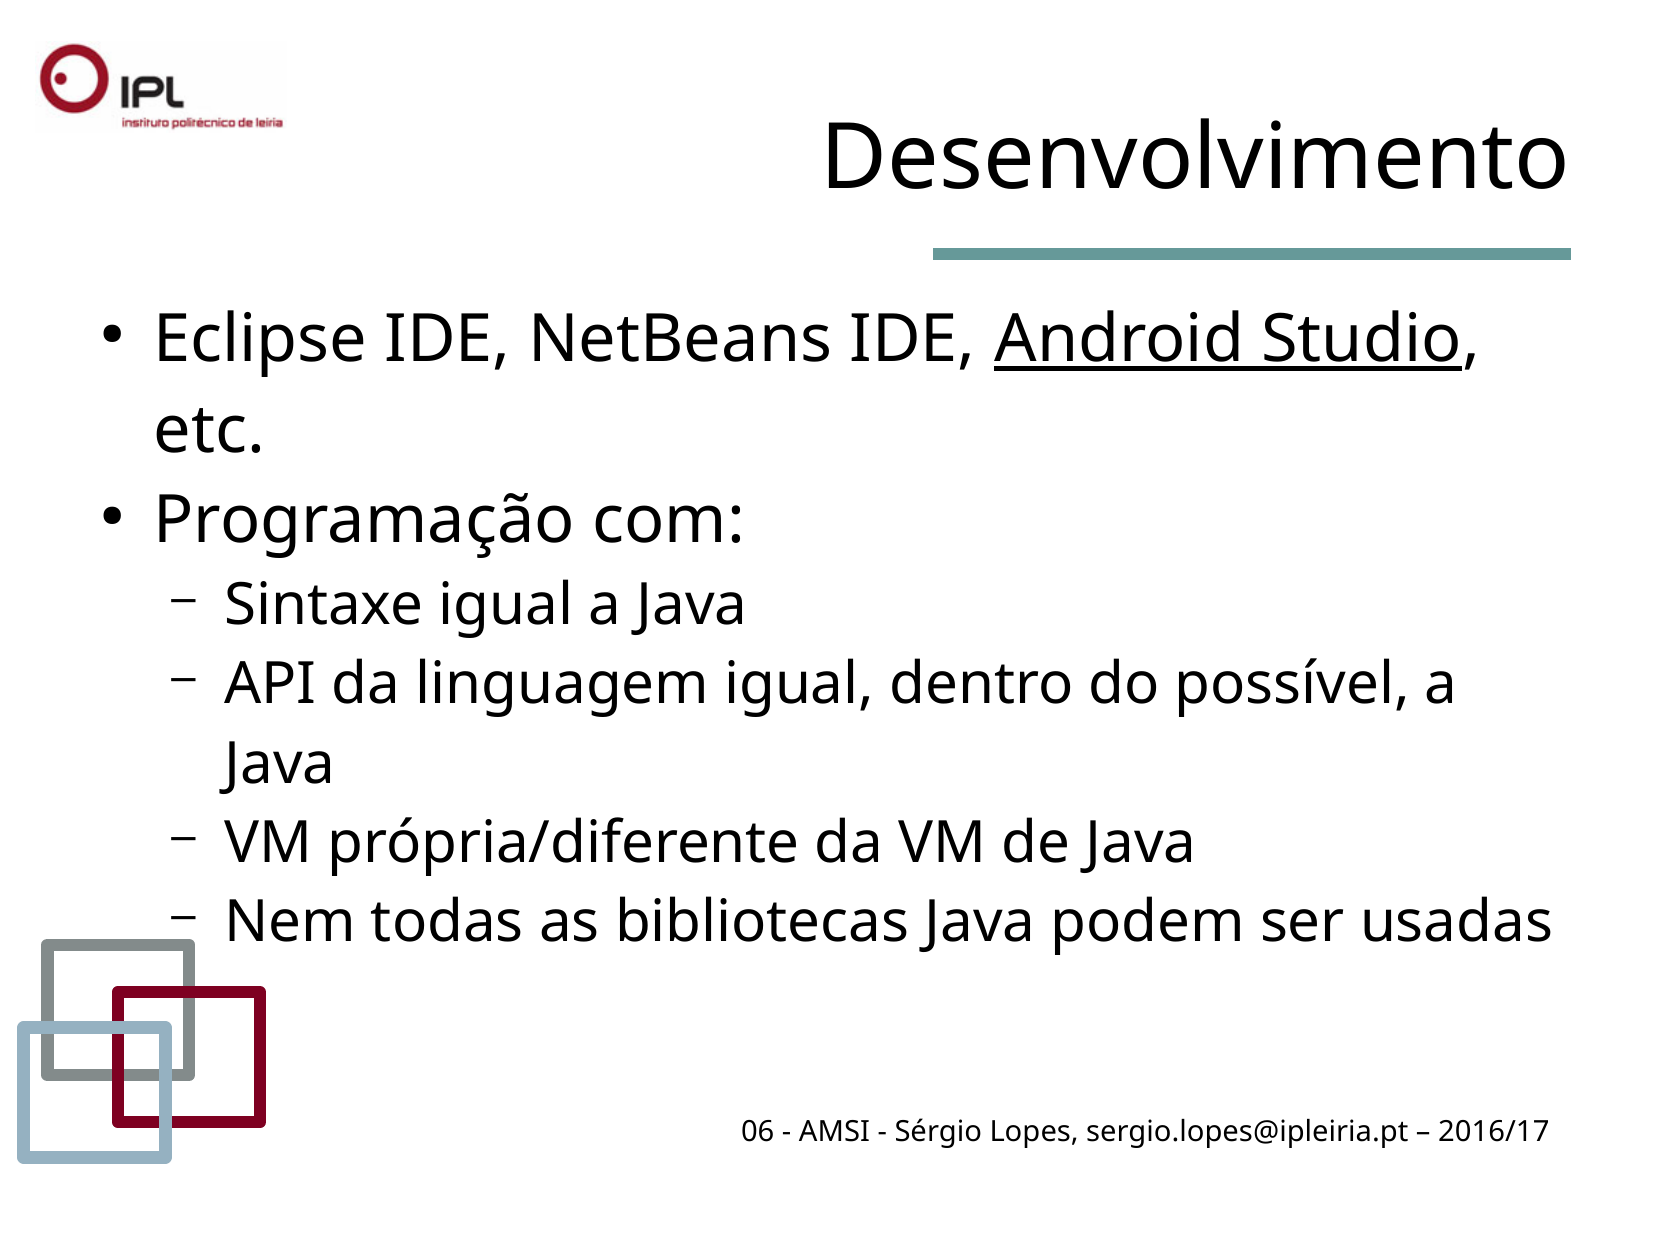

# Desenvolvimento
Eclipse IDE, NetBeans IDE, Android Studio, etc.
Programação com:
Sintaxe igual a Java
API da linguagem igual, dentro do possível, a Java
VM própria/diferente da VM de Java
Nem todas as bibliotecas Java podem ser usadas
06 - AMSI - Sérgio Lopes, sergio.lopes@ipleiria.pt – 2016/17